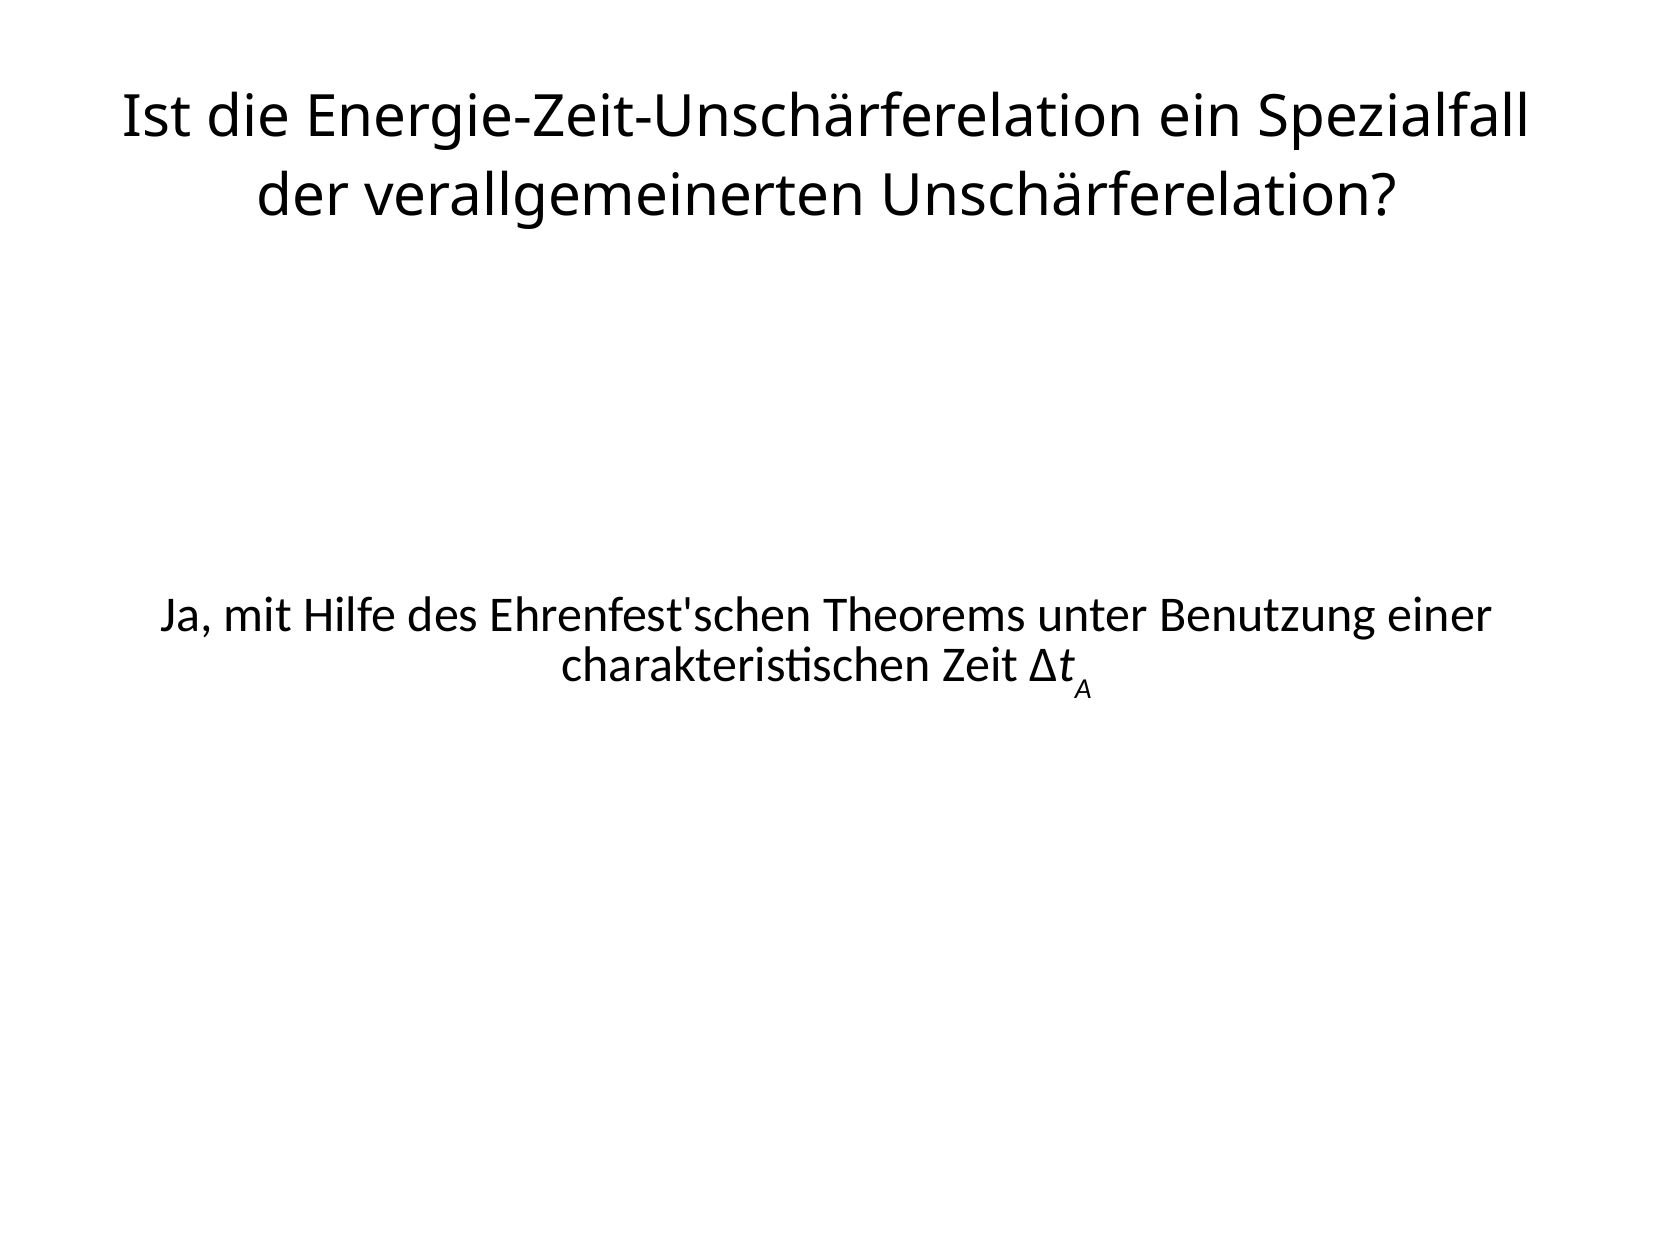

# Ist die Energie-Zeit-Unschärferelation ein Spezialfall der verallgemeinerten Unschärferelation?
Ja, mit Hilfe des Ehrenfest'schen Theorems unter Benutzung einer charakteristischen Zeit ΔtA